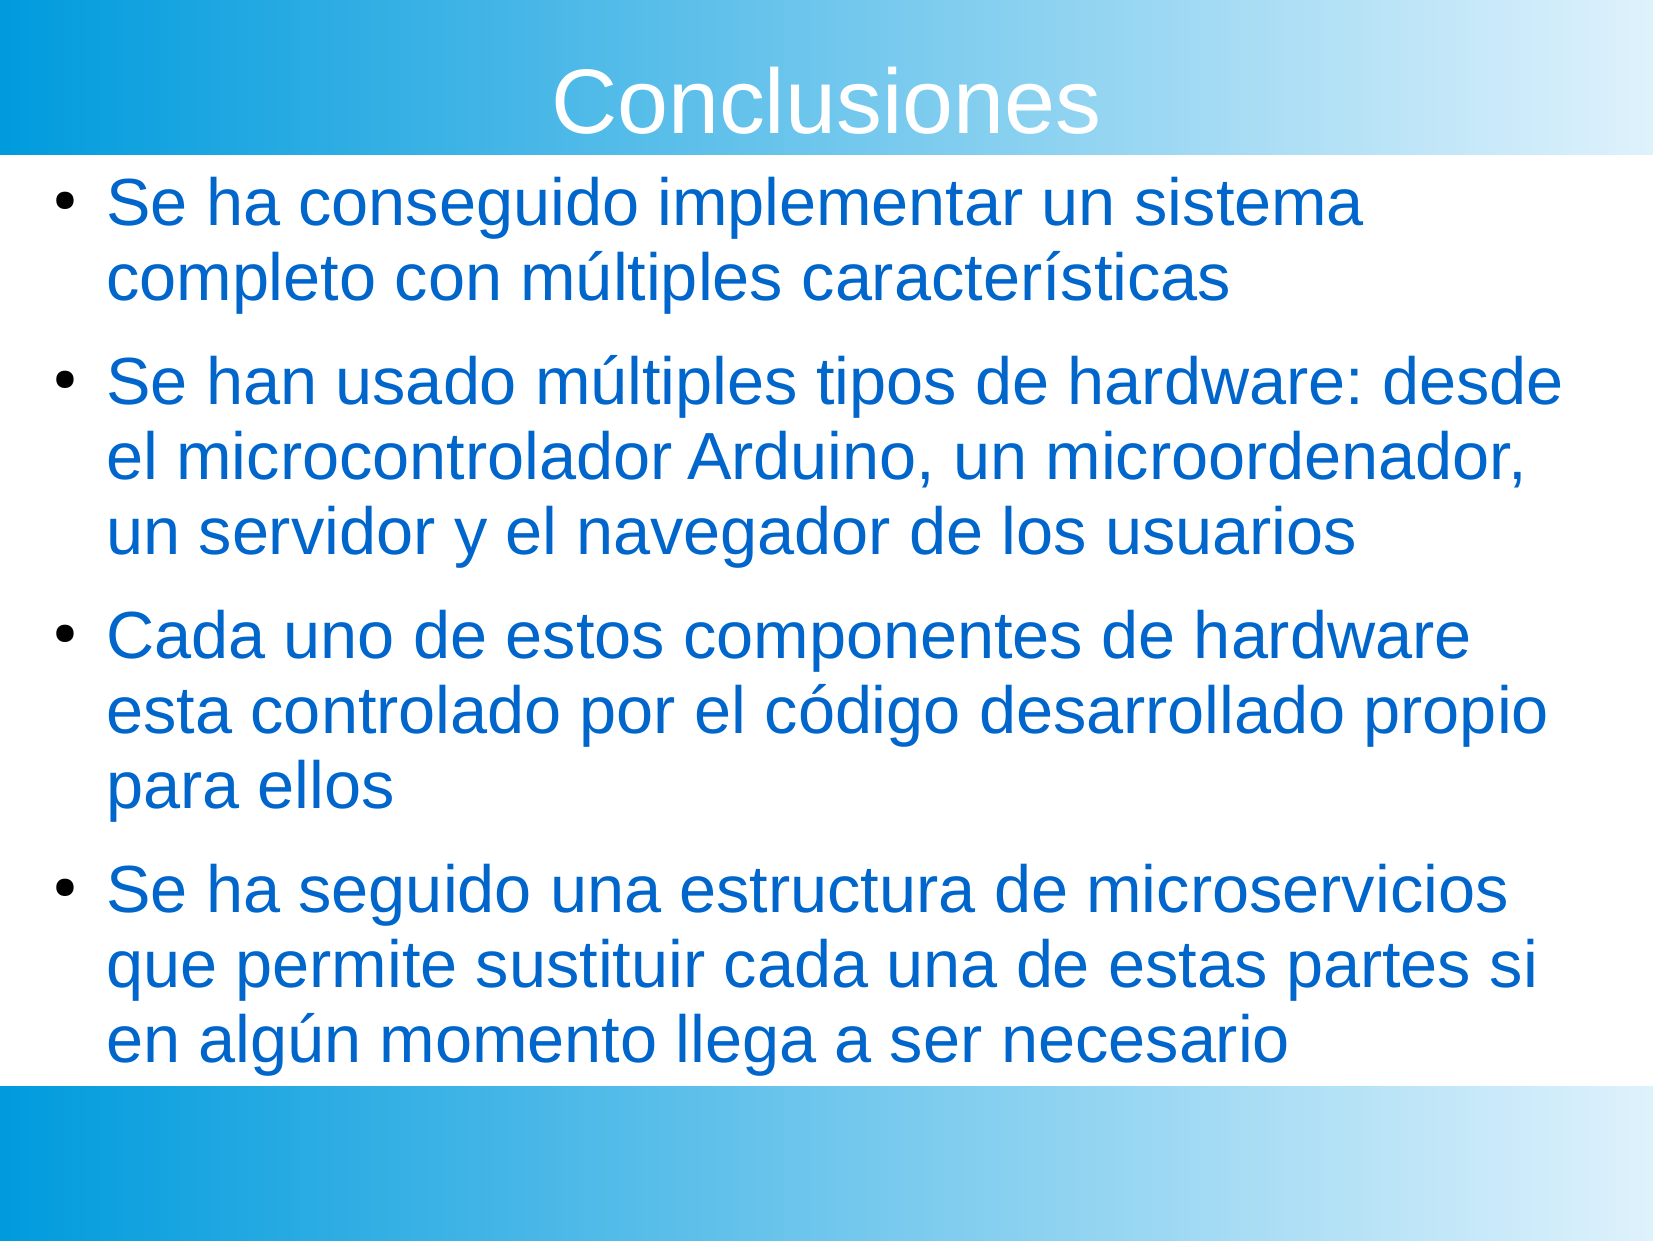

# Conclusiones
Se ha conseguido implementar un sistema completo con múltiples características
Se han usado múltiples tipos de hardware: desde el microcontrolador Arduino, un microordenador, un servidor y el navegador de los usuarios
Cada uno de estos componentes de hardware esta controlado por el código desarrollado propio para ellos
Se ha seguido una estructura de microservicios que permite sustituir cada una de estas partes si en algún momento llega a ser necesario